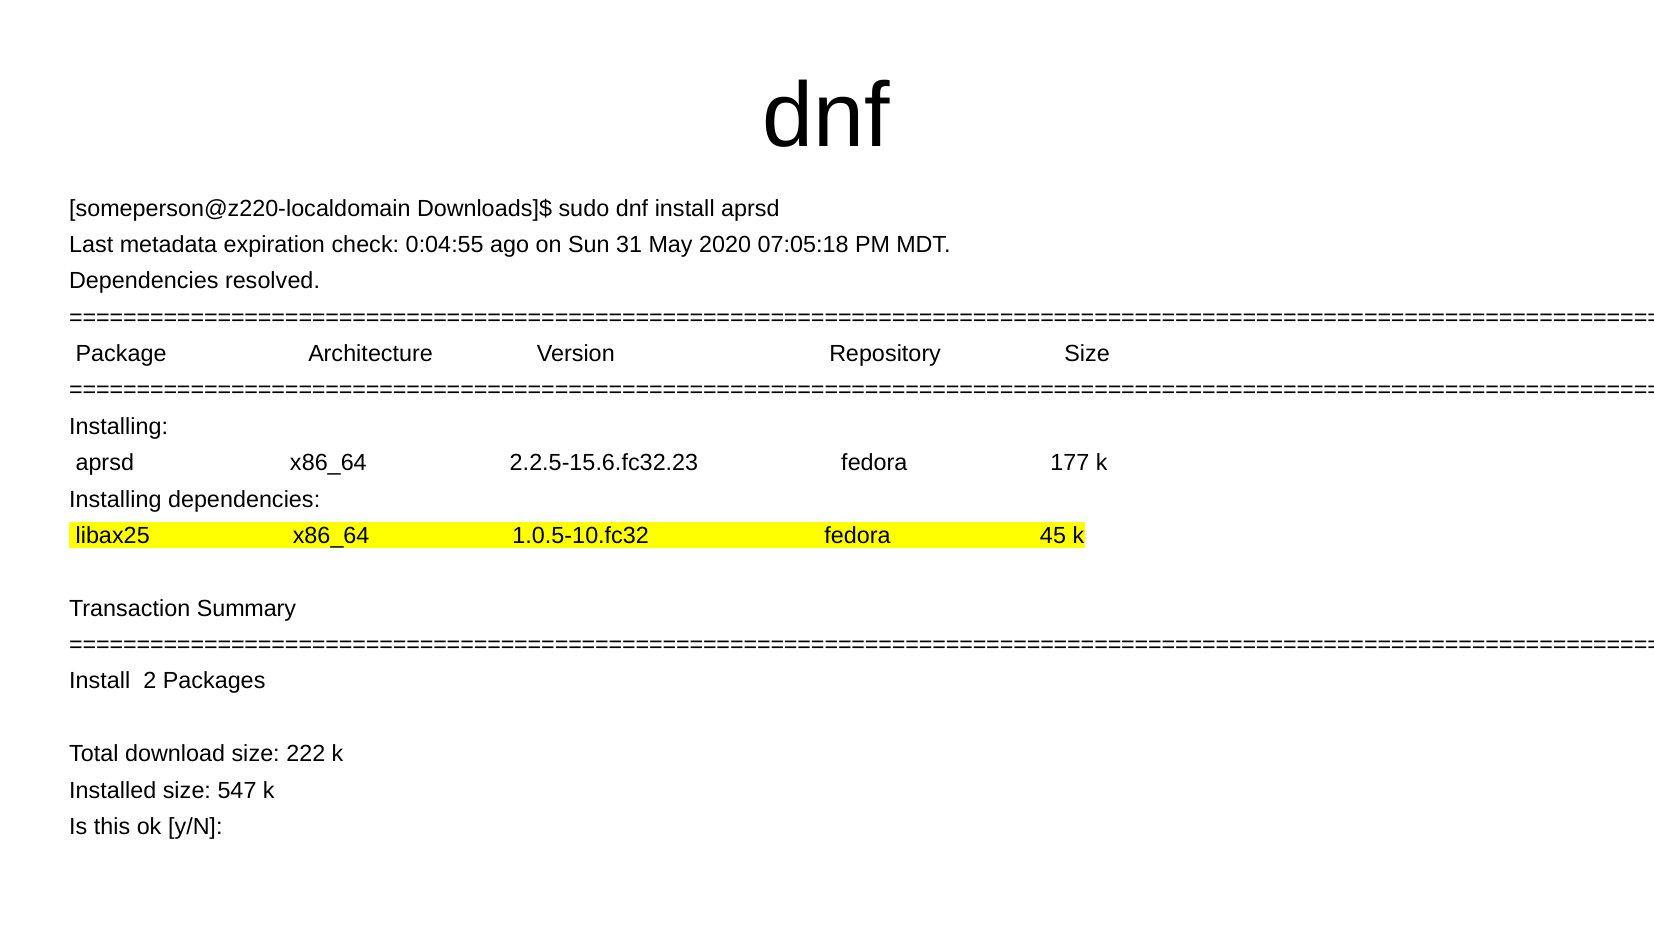

# dnf
[someperson@z220-localdomain Downloads]$ sudo dnf install aprsd
Last metadata expiration check: 0:04:55 ago on Sun 31 May 2020 07:05:18 PM MDT.
Dependencies resolved.
====================================================================================================================================
 Package Architecture Version Repository Size
====================================================================================================================================
Installing:
 aprsd x86_64 2.2.5-15.6.fc32.23 fedora 177 k
Installing dependencies:
 libax25 x86_64 1.0.5-10.fc32 fedora 45 k
Transaction Summary
====================================================================================================================================
Install 2 Packages
Total download size: 222 k
Installed size: 547 k
Is this ok [y/N]: